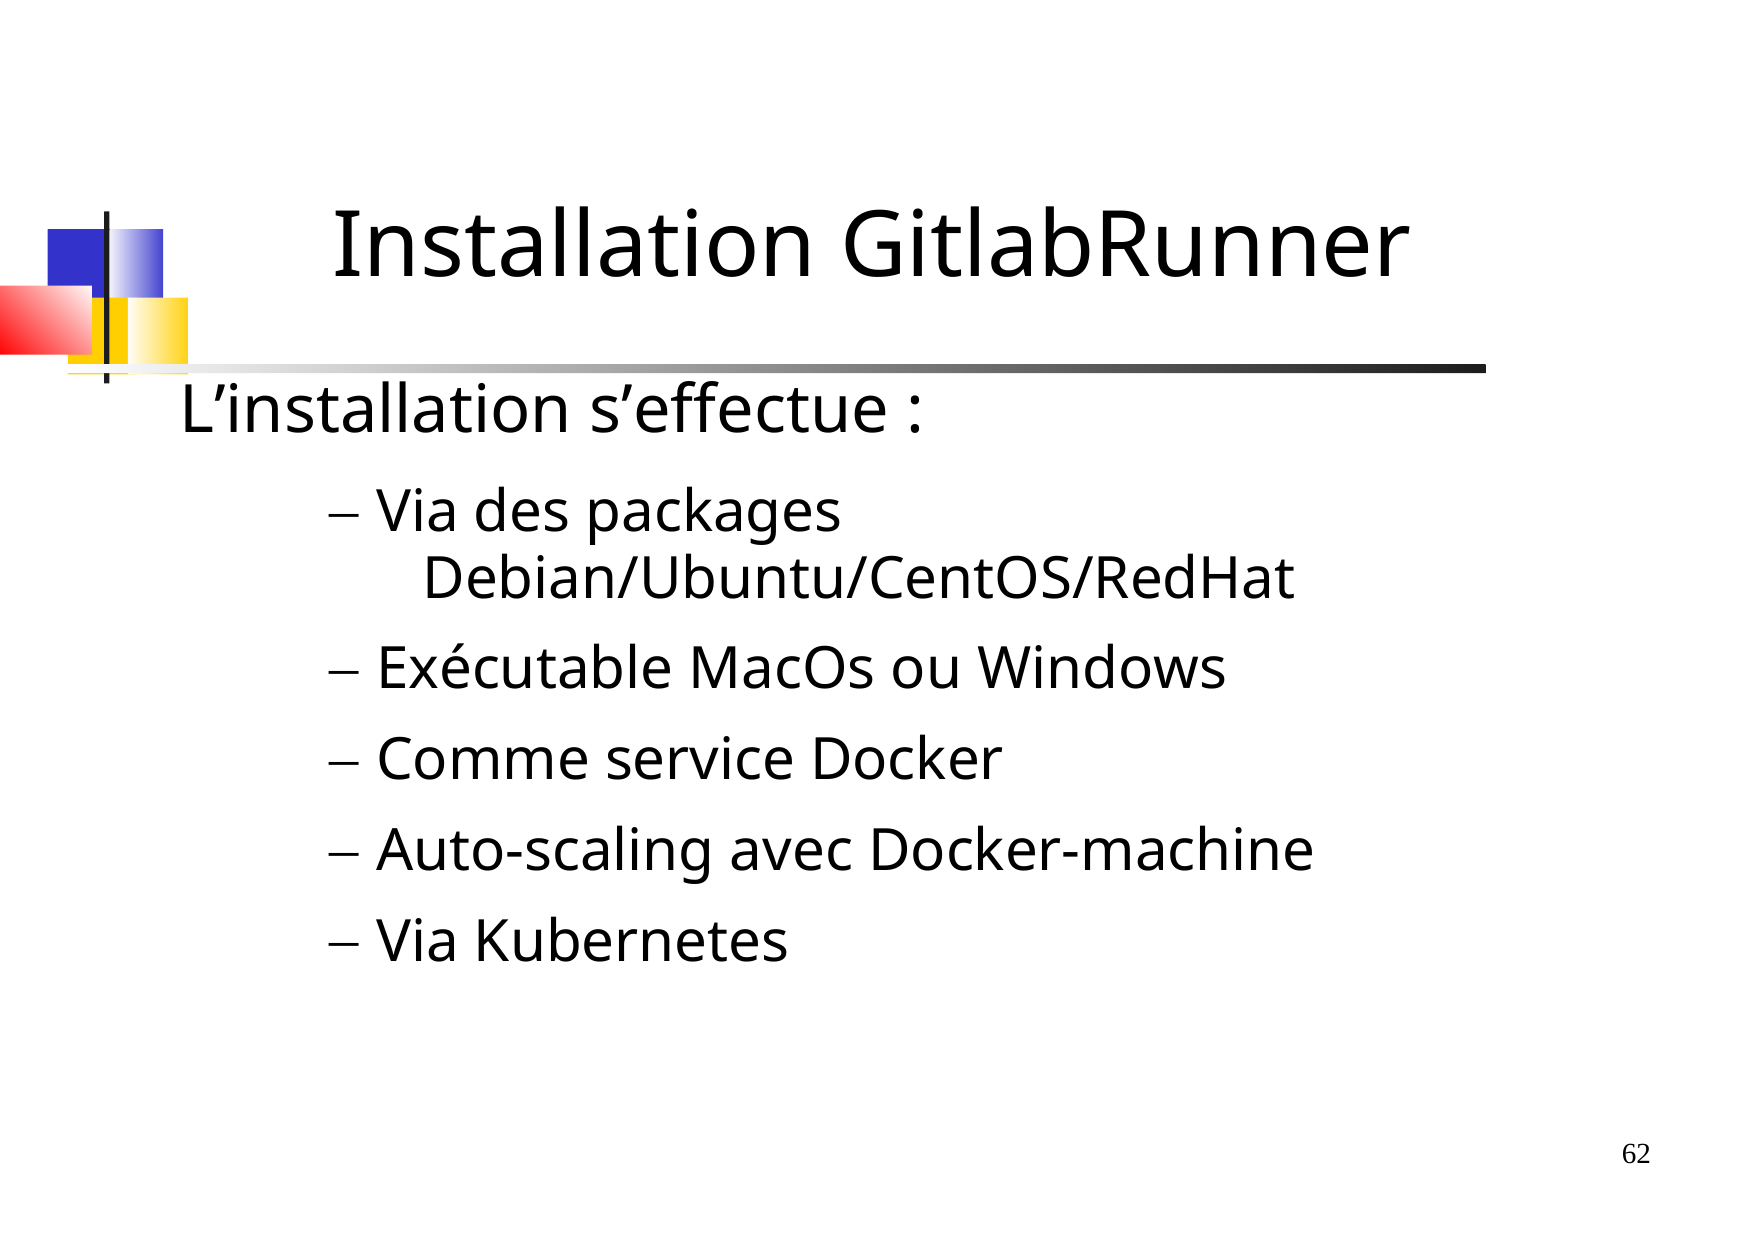

# Installation GitlabRunner
L’installation s’effectue :
Via des packages Debian/Ubuntu/CentOS/RedHat
Exécutable MacOs ou Windows
Comme service Docker
Auto-scaling avec Docker-machine
Via Kubernetes